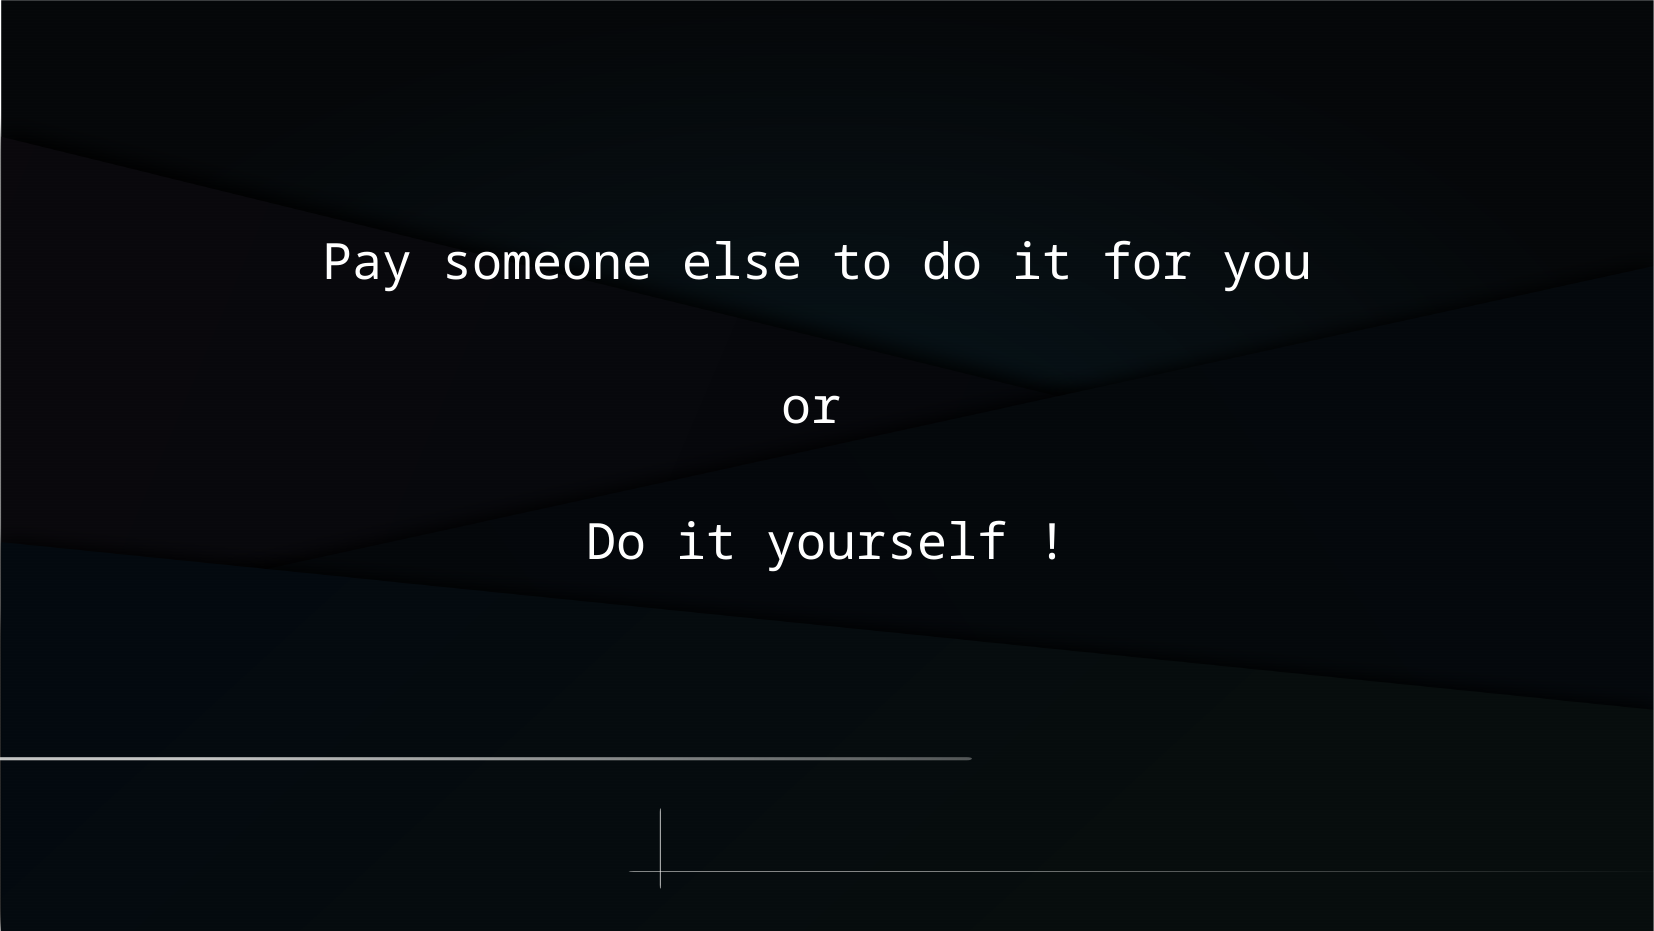

# Pay someone else to do it for you
or
Do it yourself !